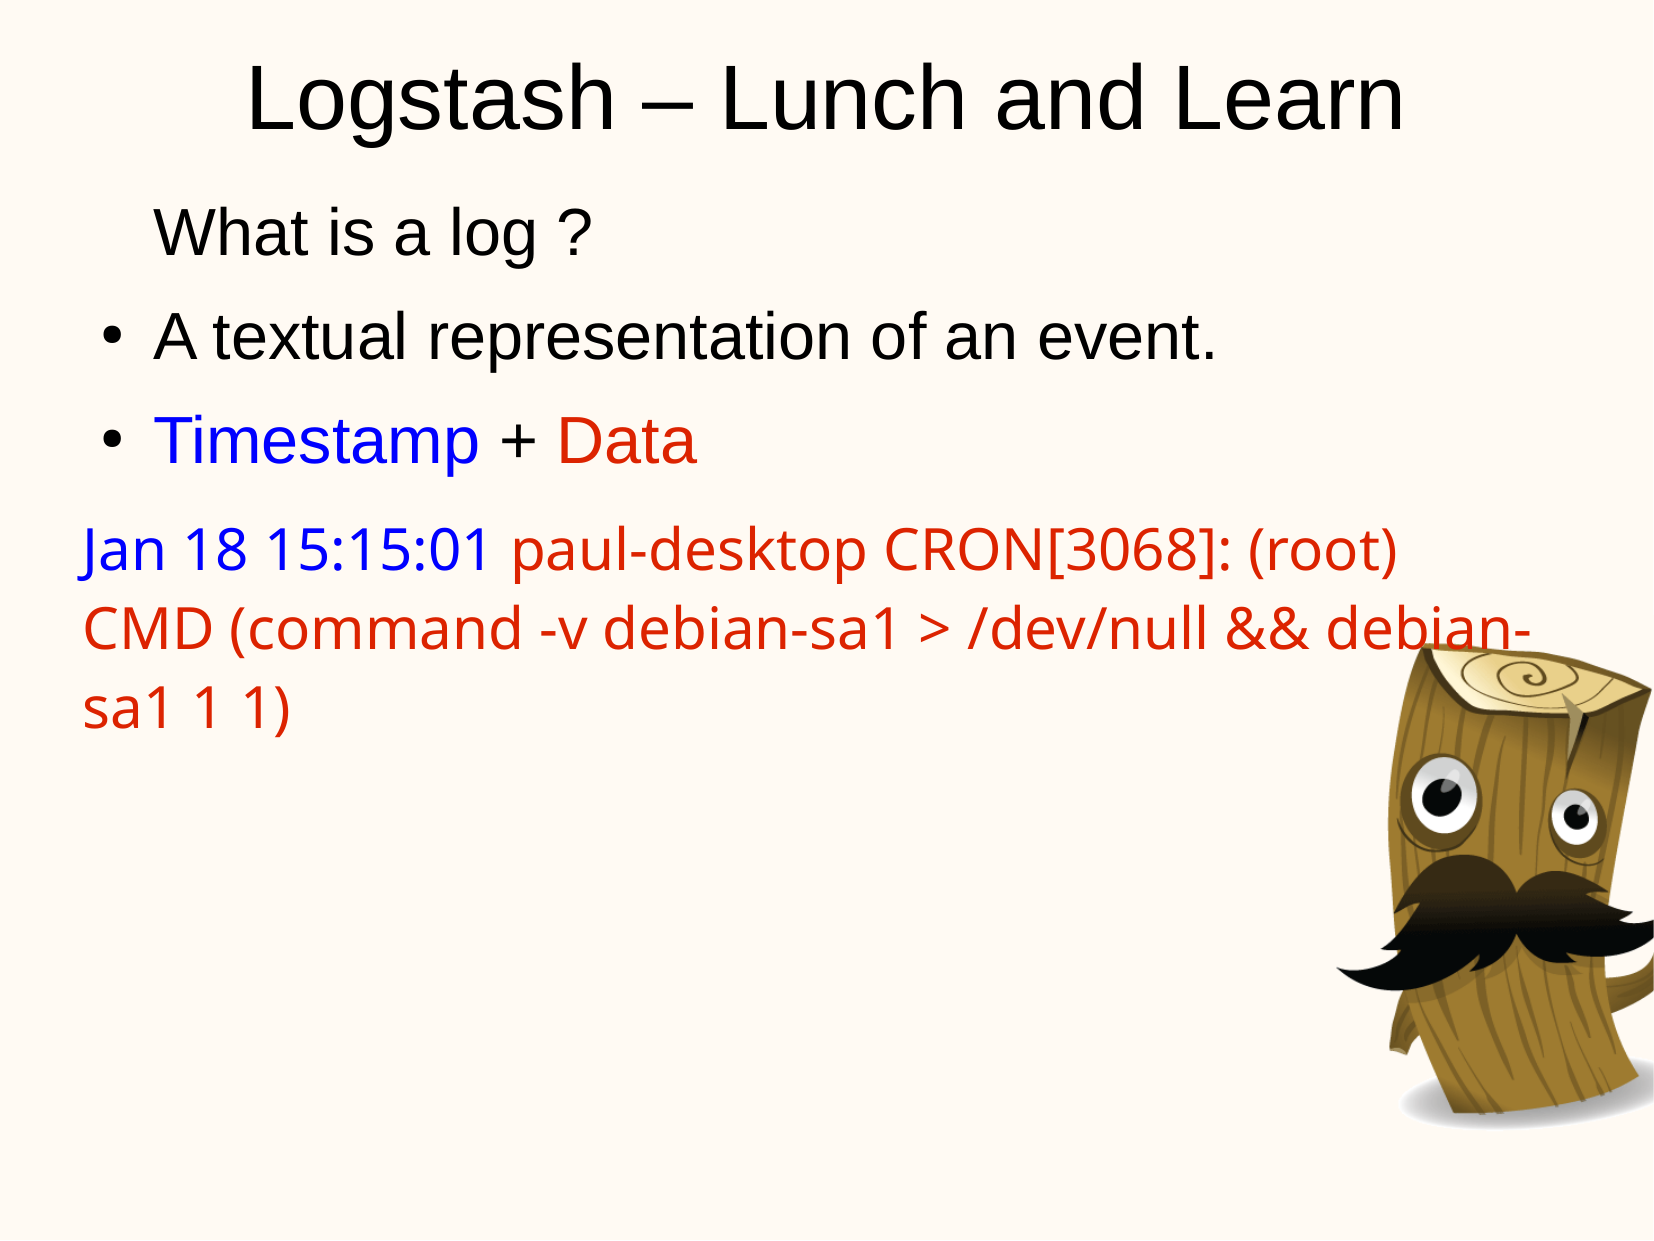

# Logstash – Lunch and Learn
What is a log ?
A textual representation of an event.
Timestamp + Data
Jan 18 15:15:01 paul-desktop CRON[3068]: (root) CMD (command -v debian-sa1 > /dev/null && debian-sa1 1 1)